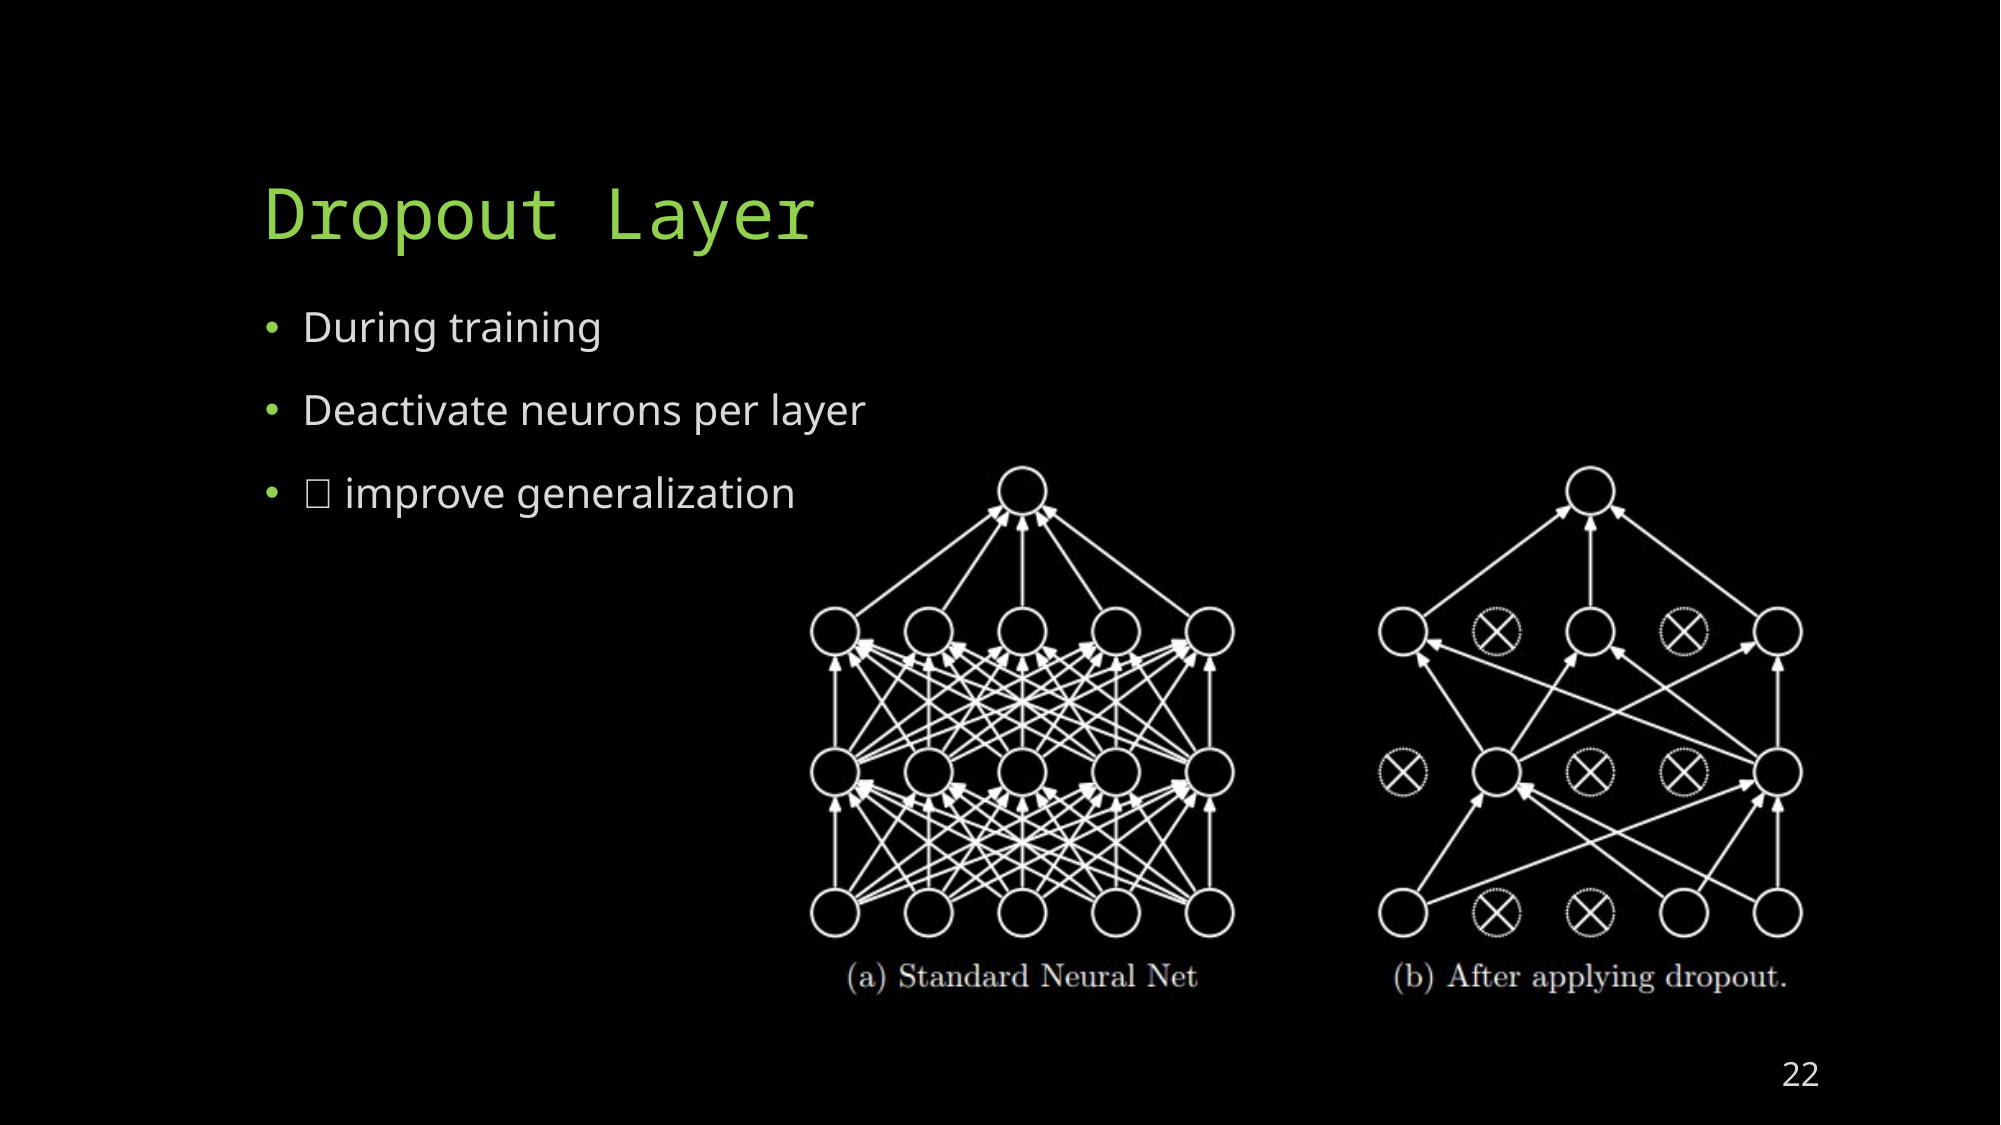

# Dropout Layer
During training
Deactivate neurons per layer
 improve generalization